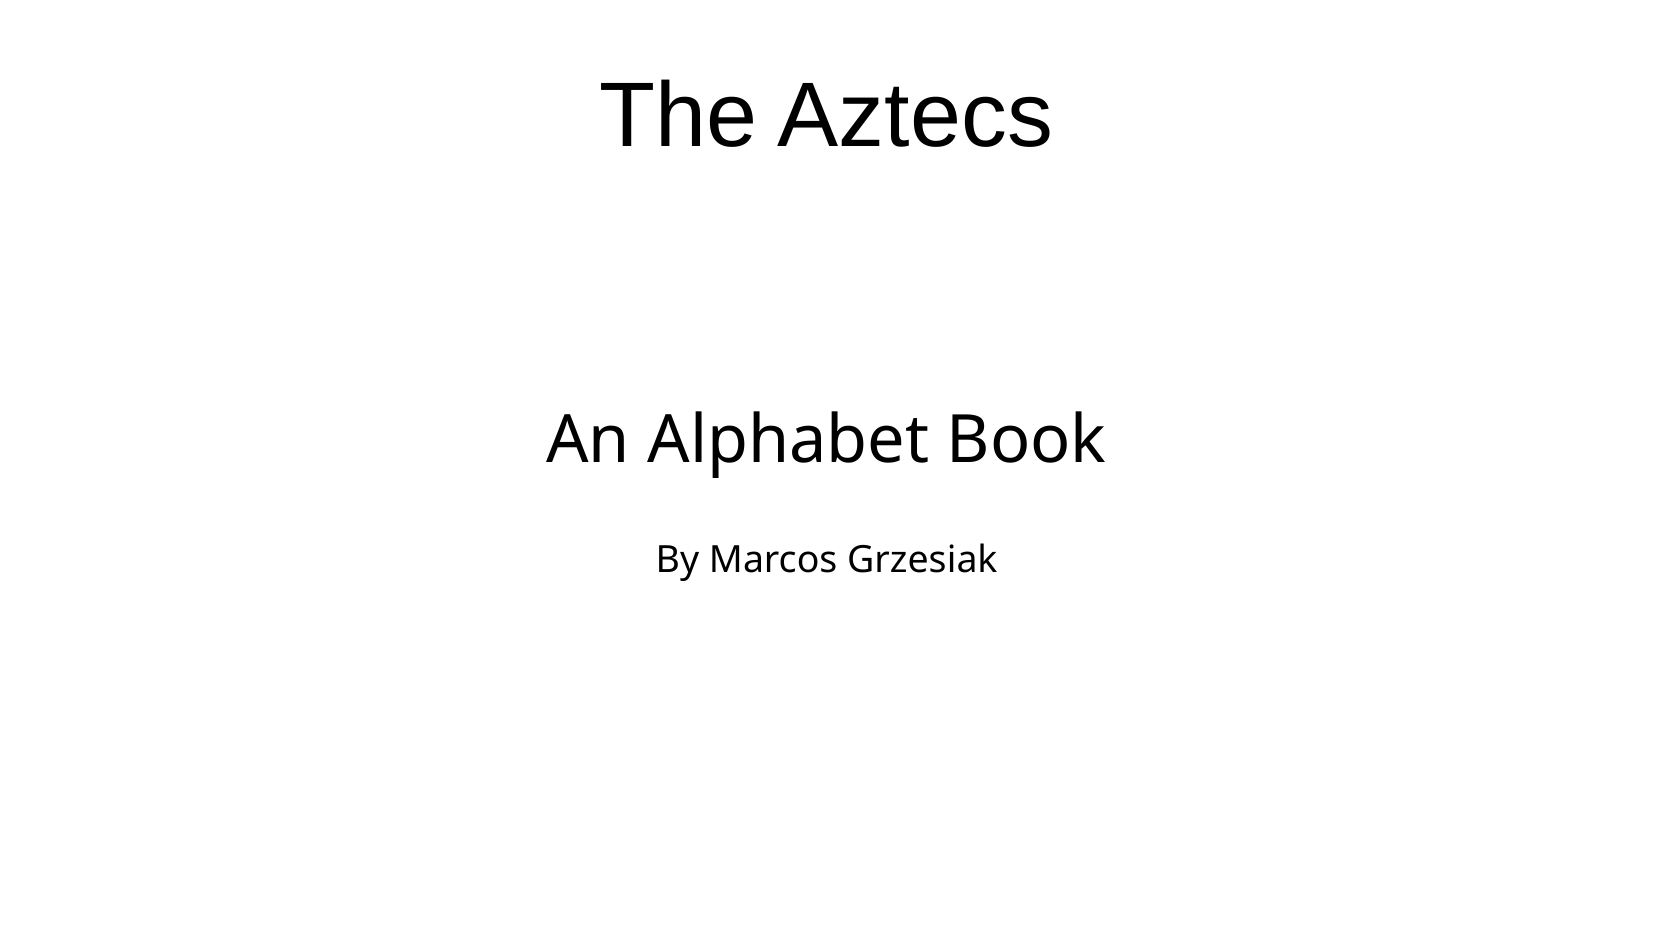

# The Aztecs
An Alphabet Book
By Marcos Grzesiak